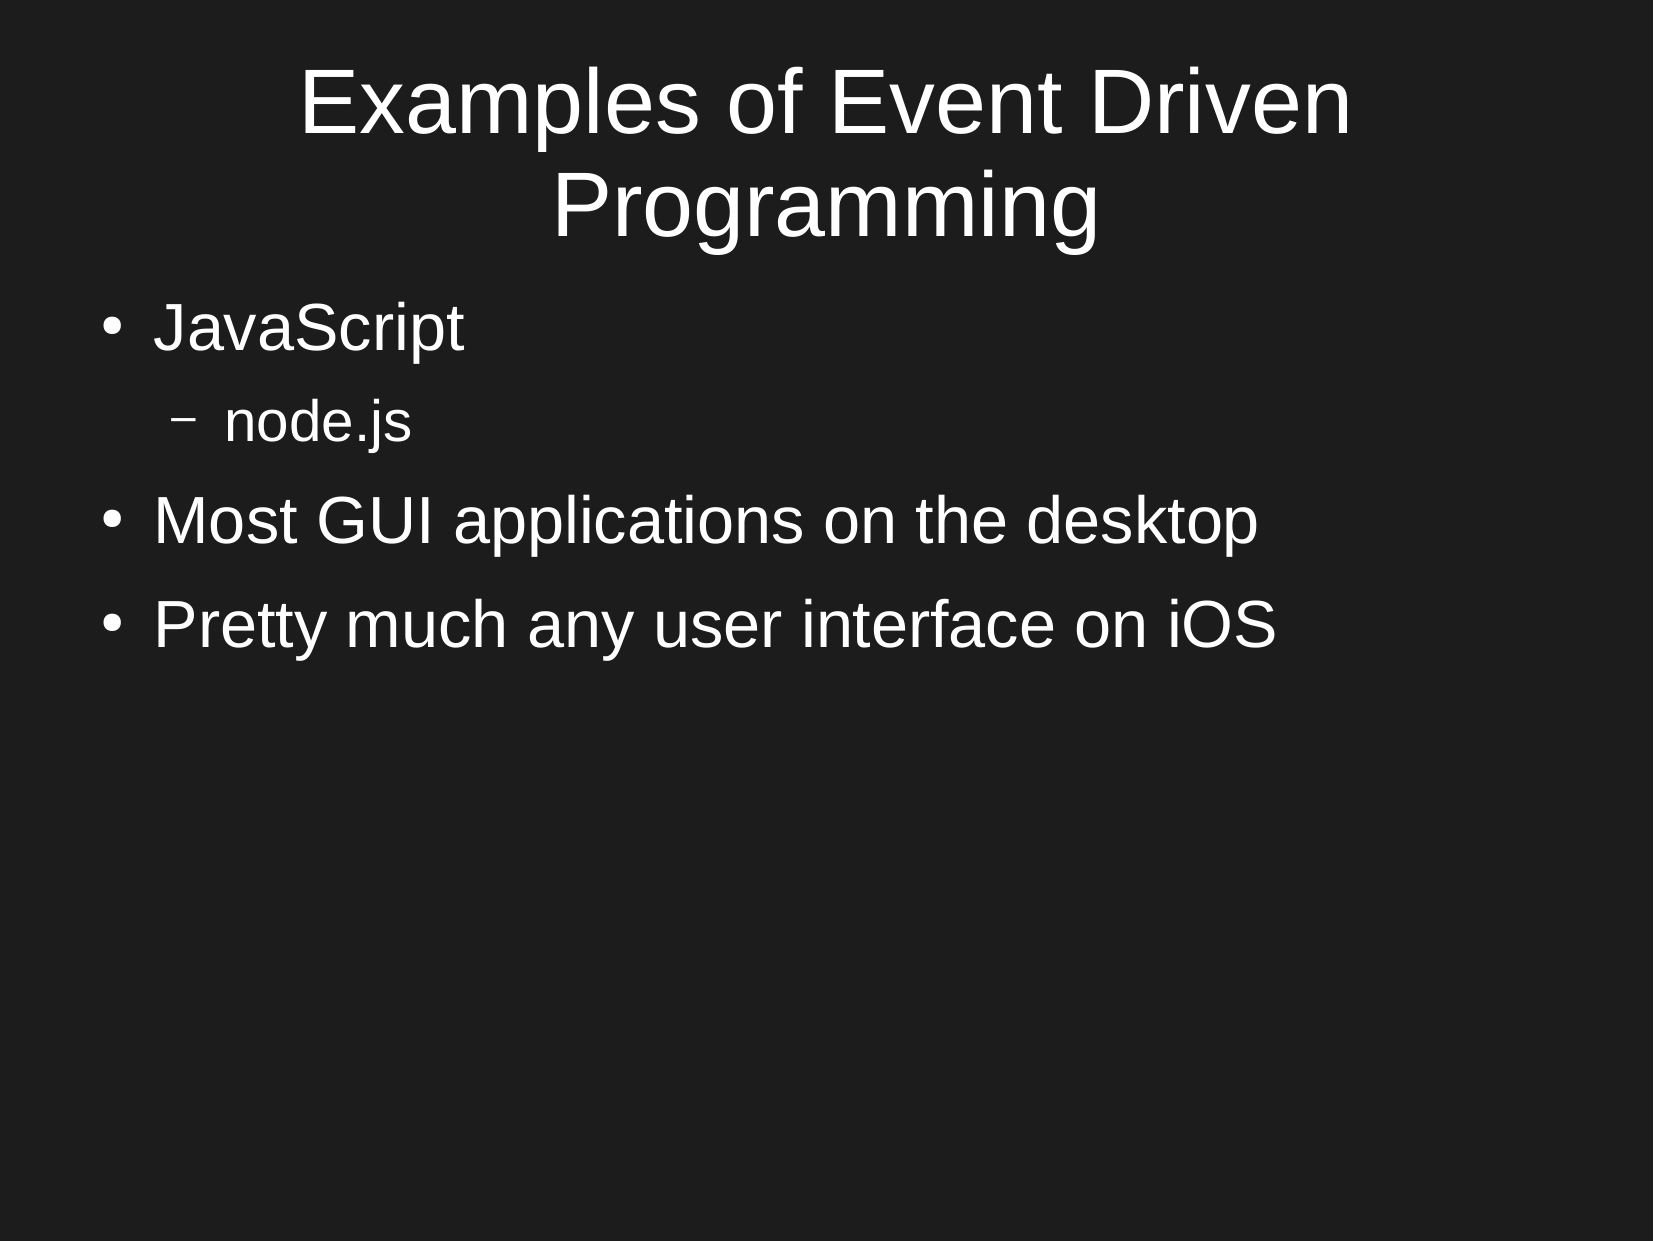

# Examples of Event Driven Programming
JavaScript
node.js
Most GUI applications on the desktop
Pretty much any user interface on iOS